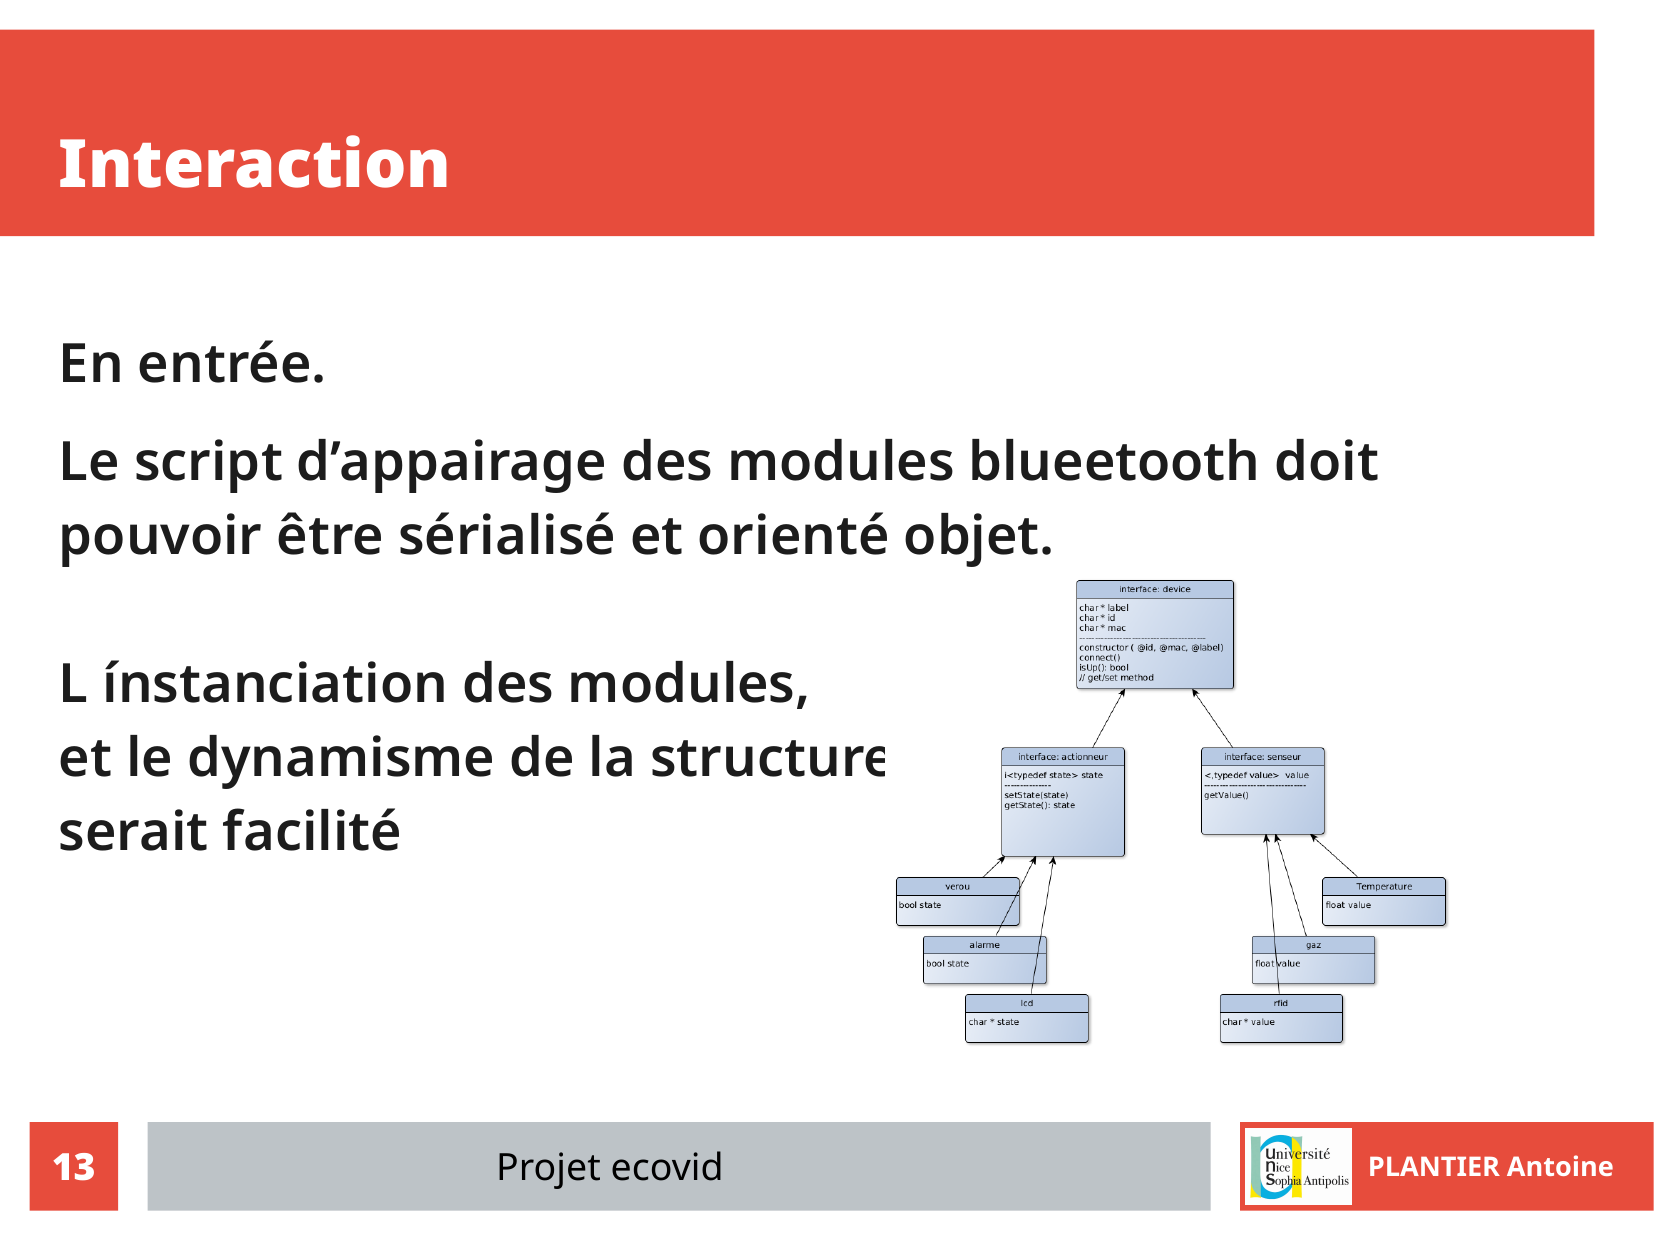

# Interaction
En entrée.
Le script d’appairage des modules blueetooth doit pouvoir être sérialisé et orienté objet.
L ínstanciation des modules,
et le dynamisme de la structure
serait facilité
13